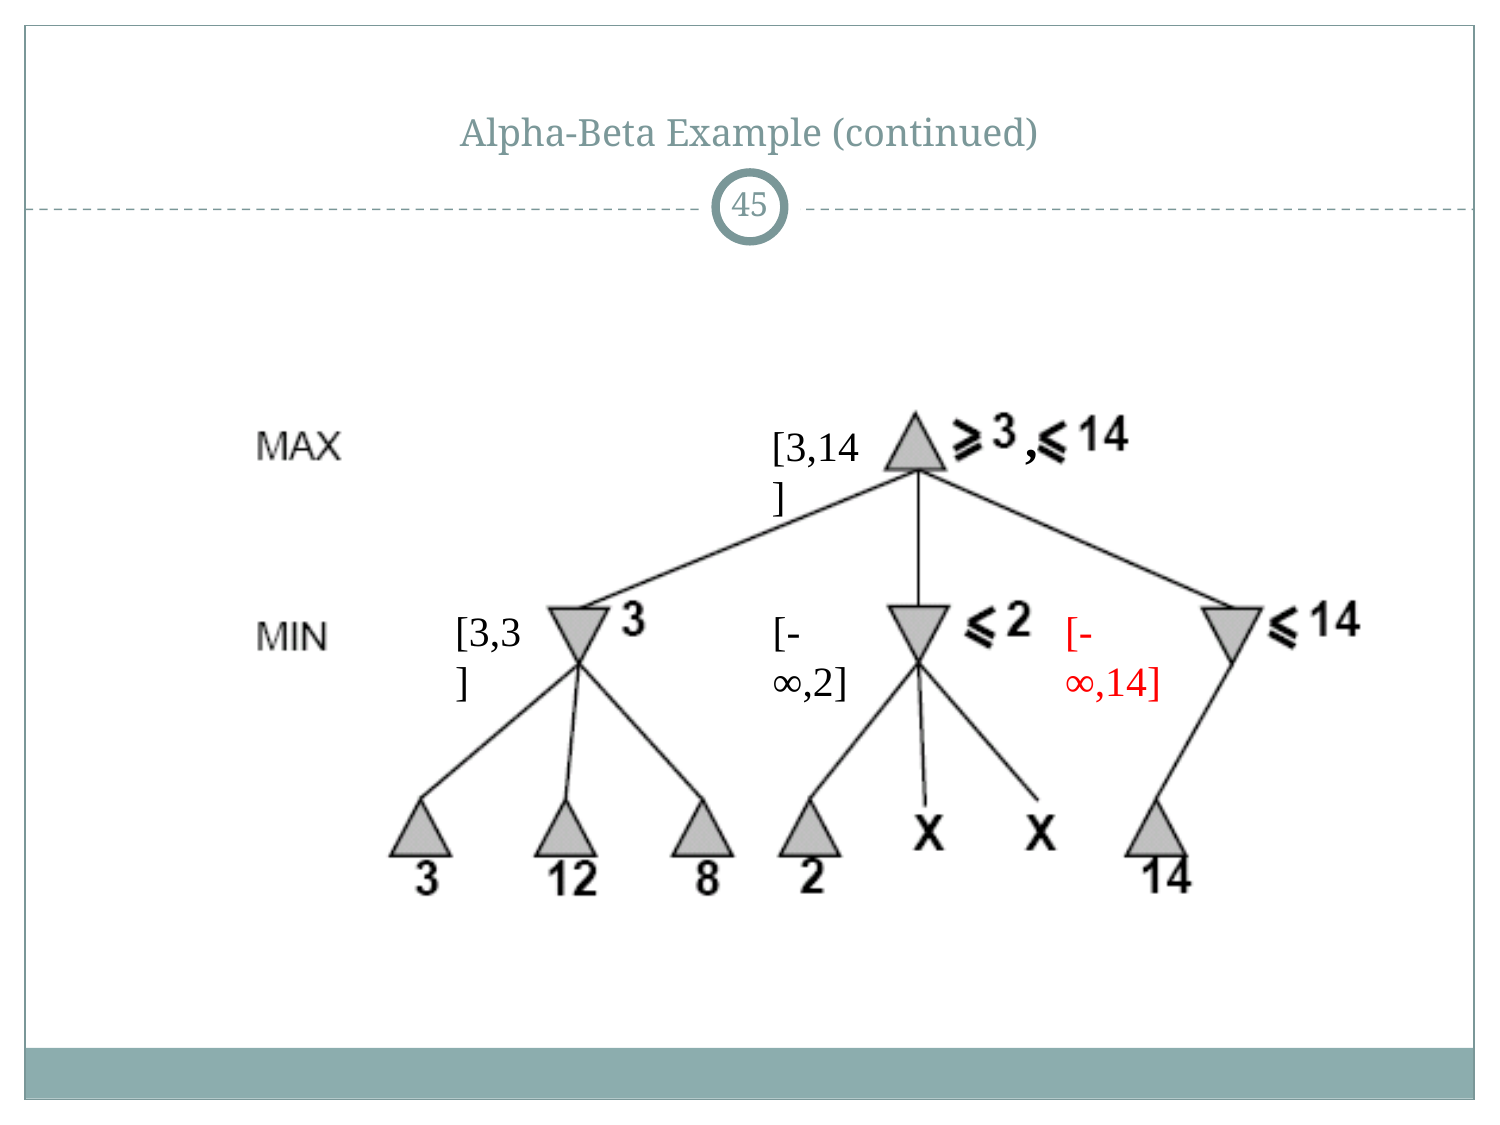

# Alpha-Beta Example (continued)
,
[3,14]
[3,3]
[-∞,2]
[-∞,14]